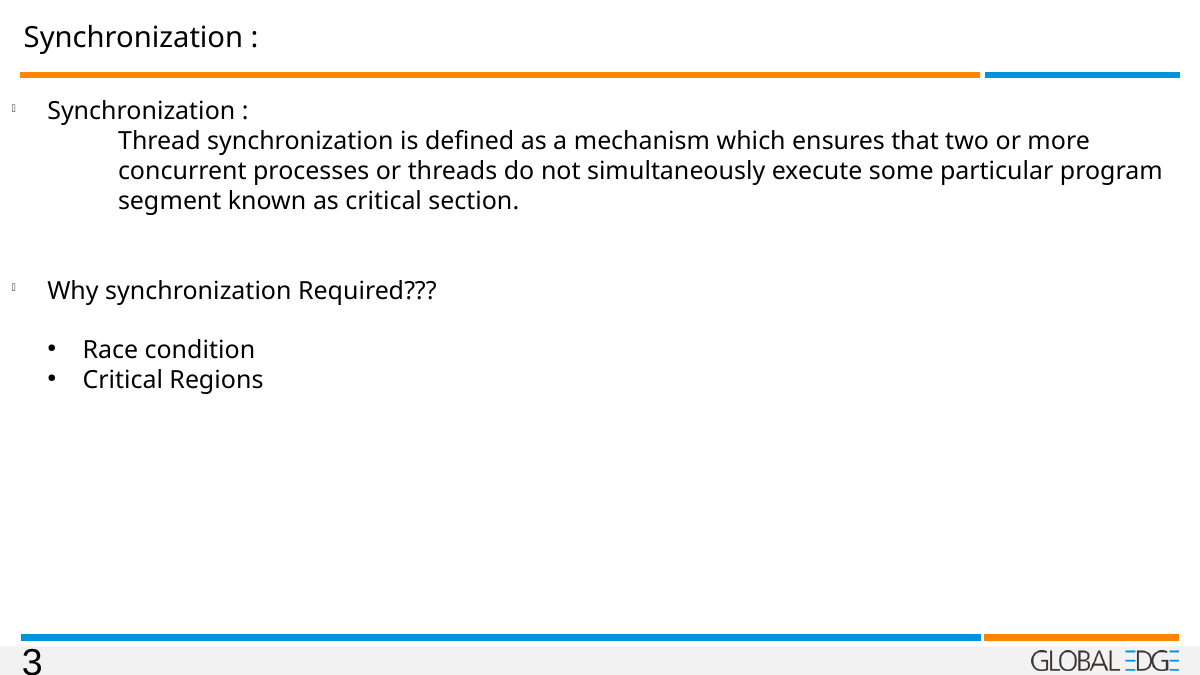

Synchronization :
Synchronization :
Thread synchronization is defined as a mechanism which ensures that two or more concurrent processes or threads do not simultaneously execute some particular program segment known as critical section.
Why synchronization Required???
Race condition
Critical Regions